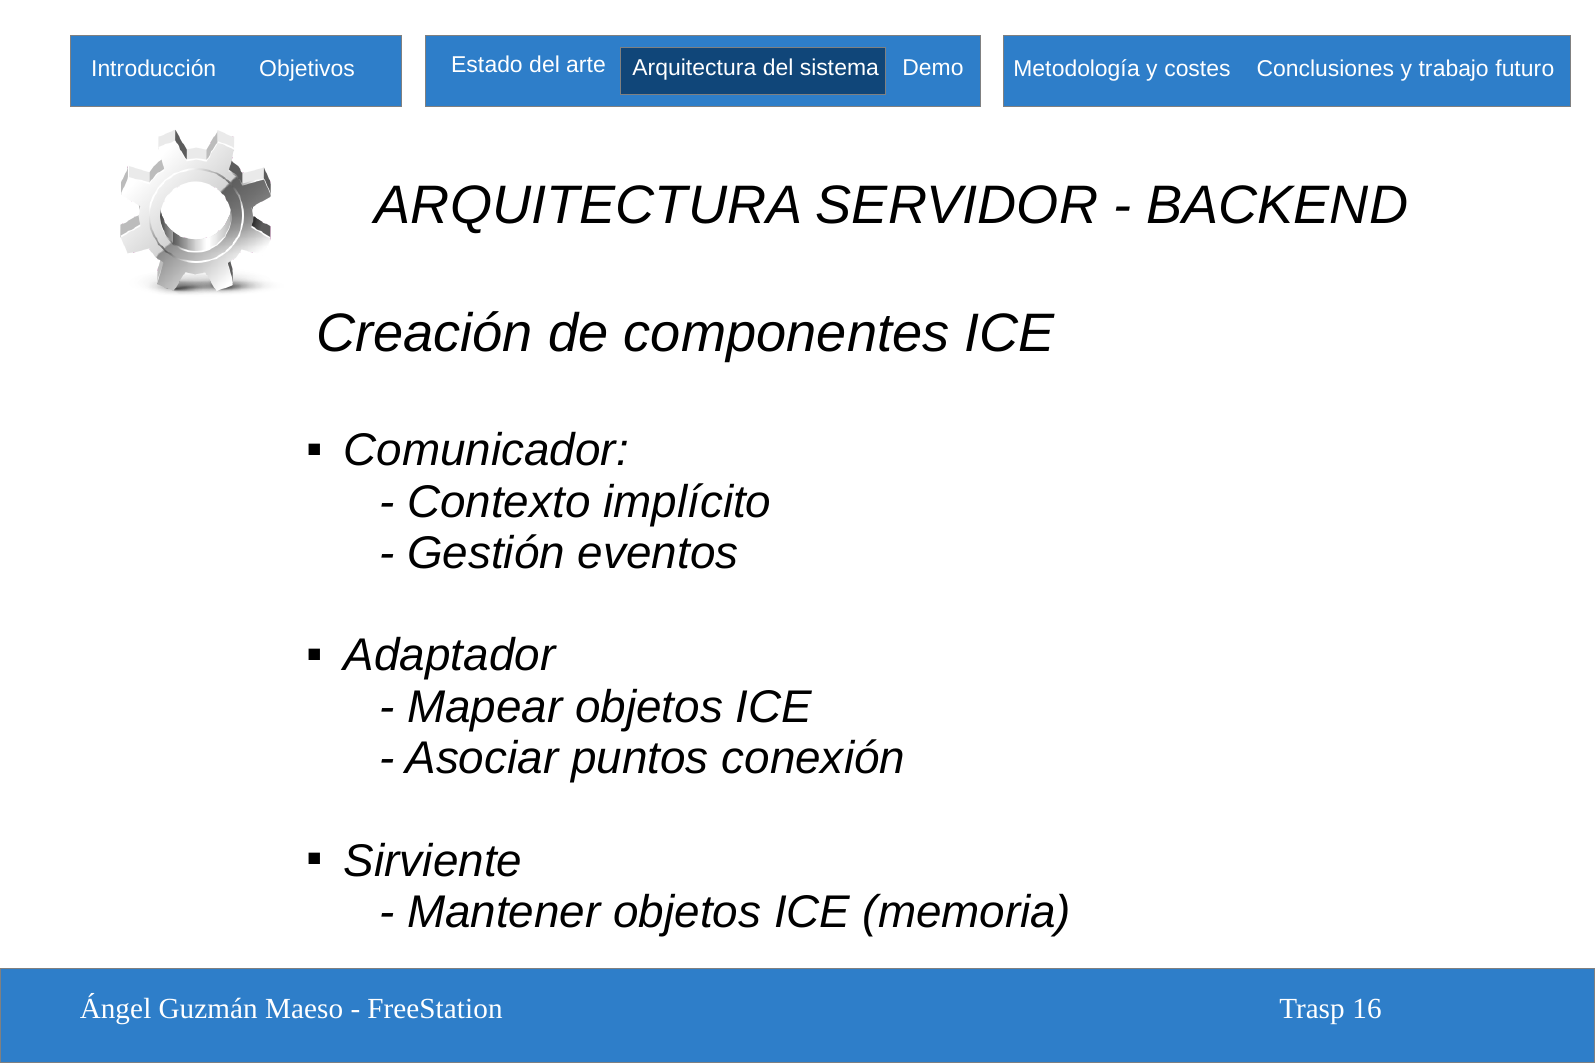

Metodología y costes
Conclusiones y trabajo futuro
Introducción
# Objetivos
Estado del arte
Estado del arte
Arquitectura del sistema
Arquitectura del sistema
Demo
Demo
ARQUITECTURA SERVIDOR - BACKEND
Creación de componentes ICE
Comunicador:
- Contexto implícito
- Gestión eventos
Adaptador
- Mapear objetos ICE
- Asociar puntos conexión
Sirviente
- Mantener objetos ICE (memoria)
16